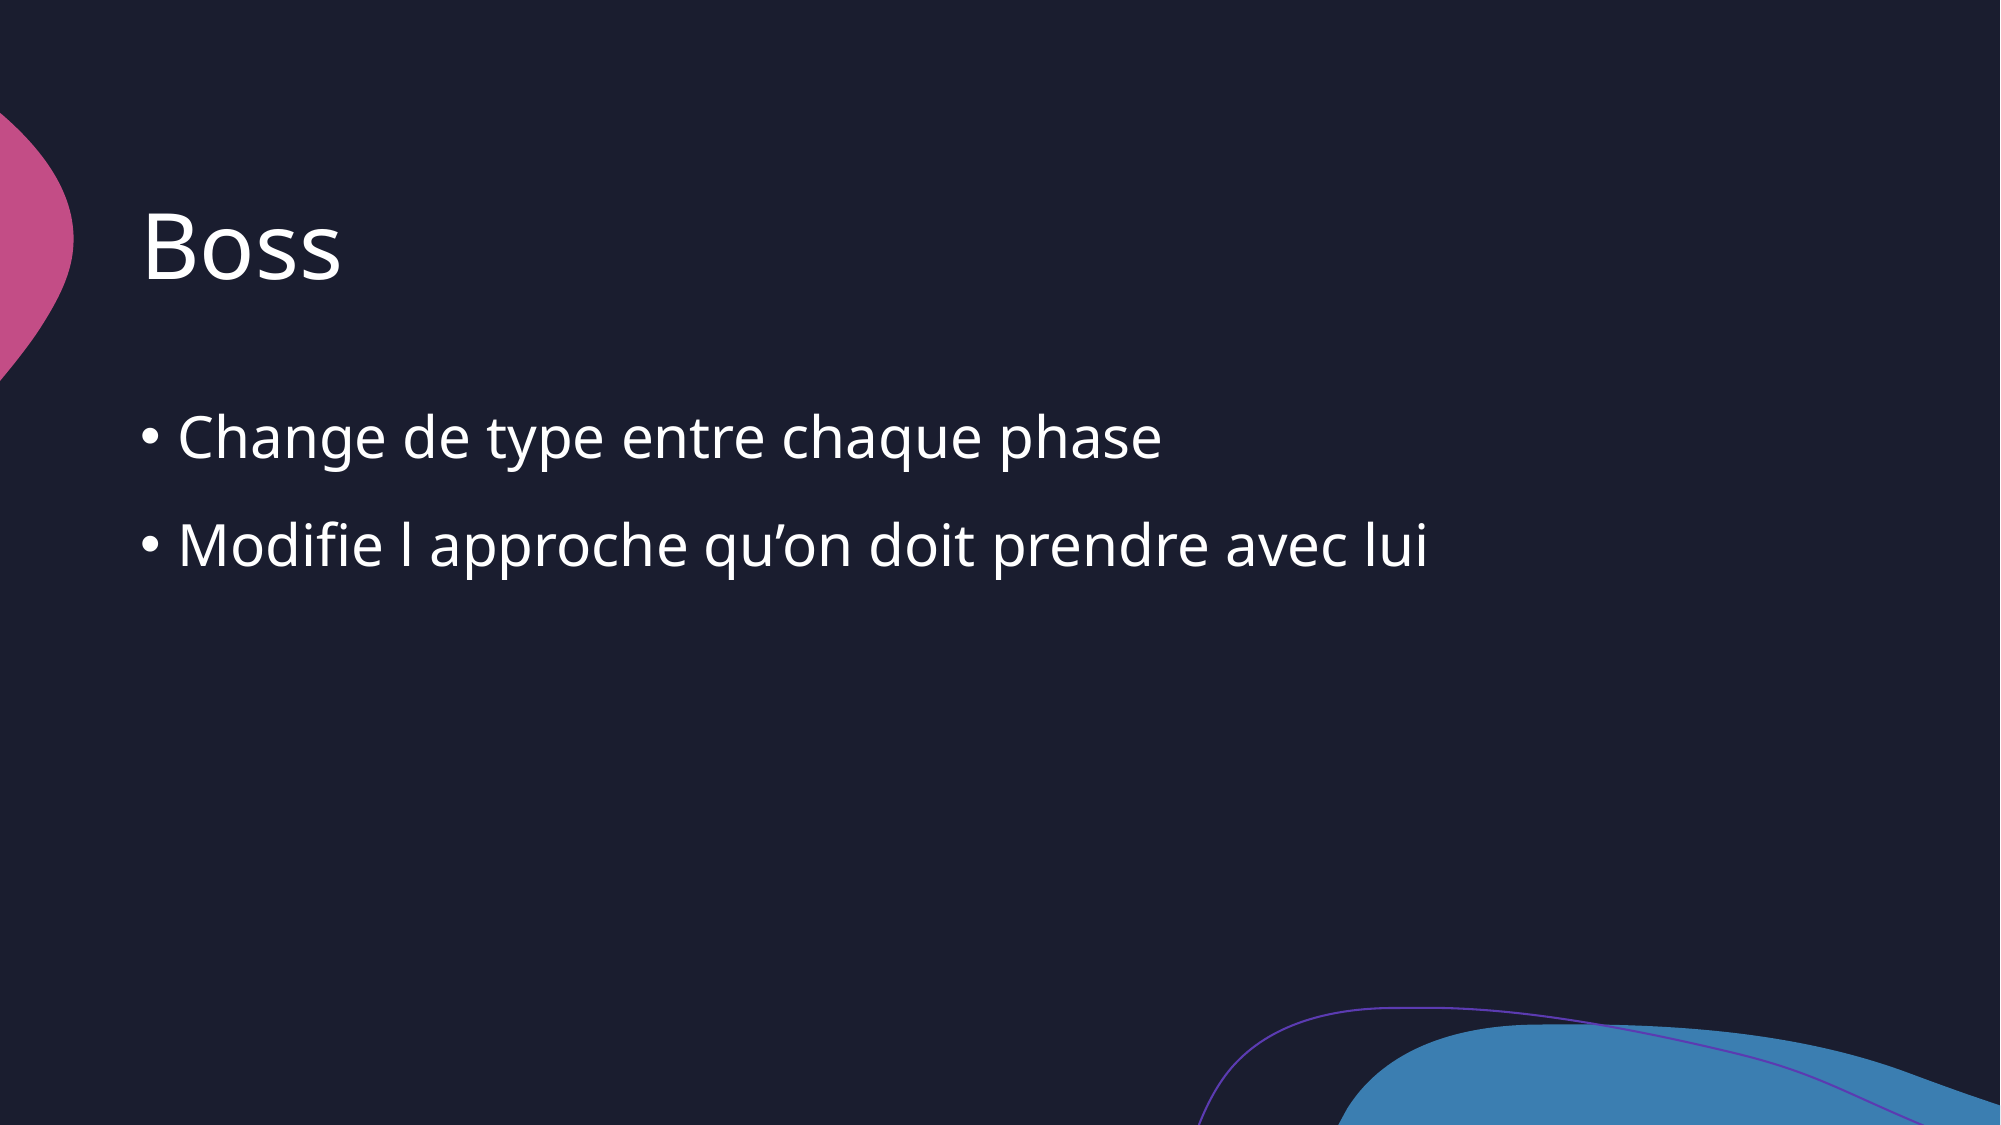

# Boss
Change de type entre chaque phase
Modifie l approche qu’on doit prendre avec lui